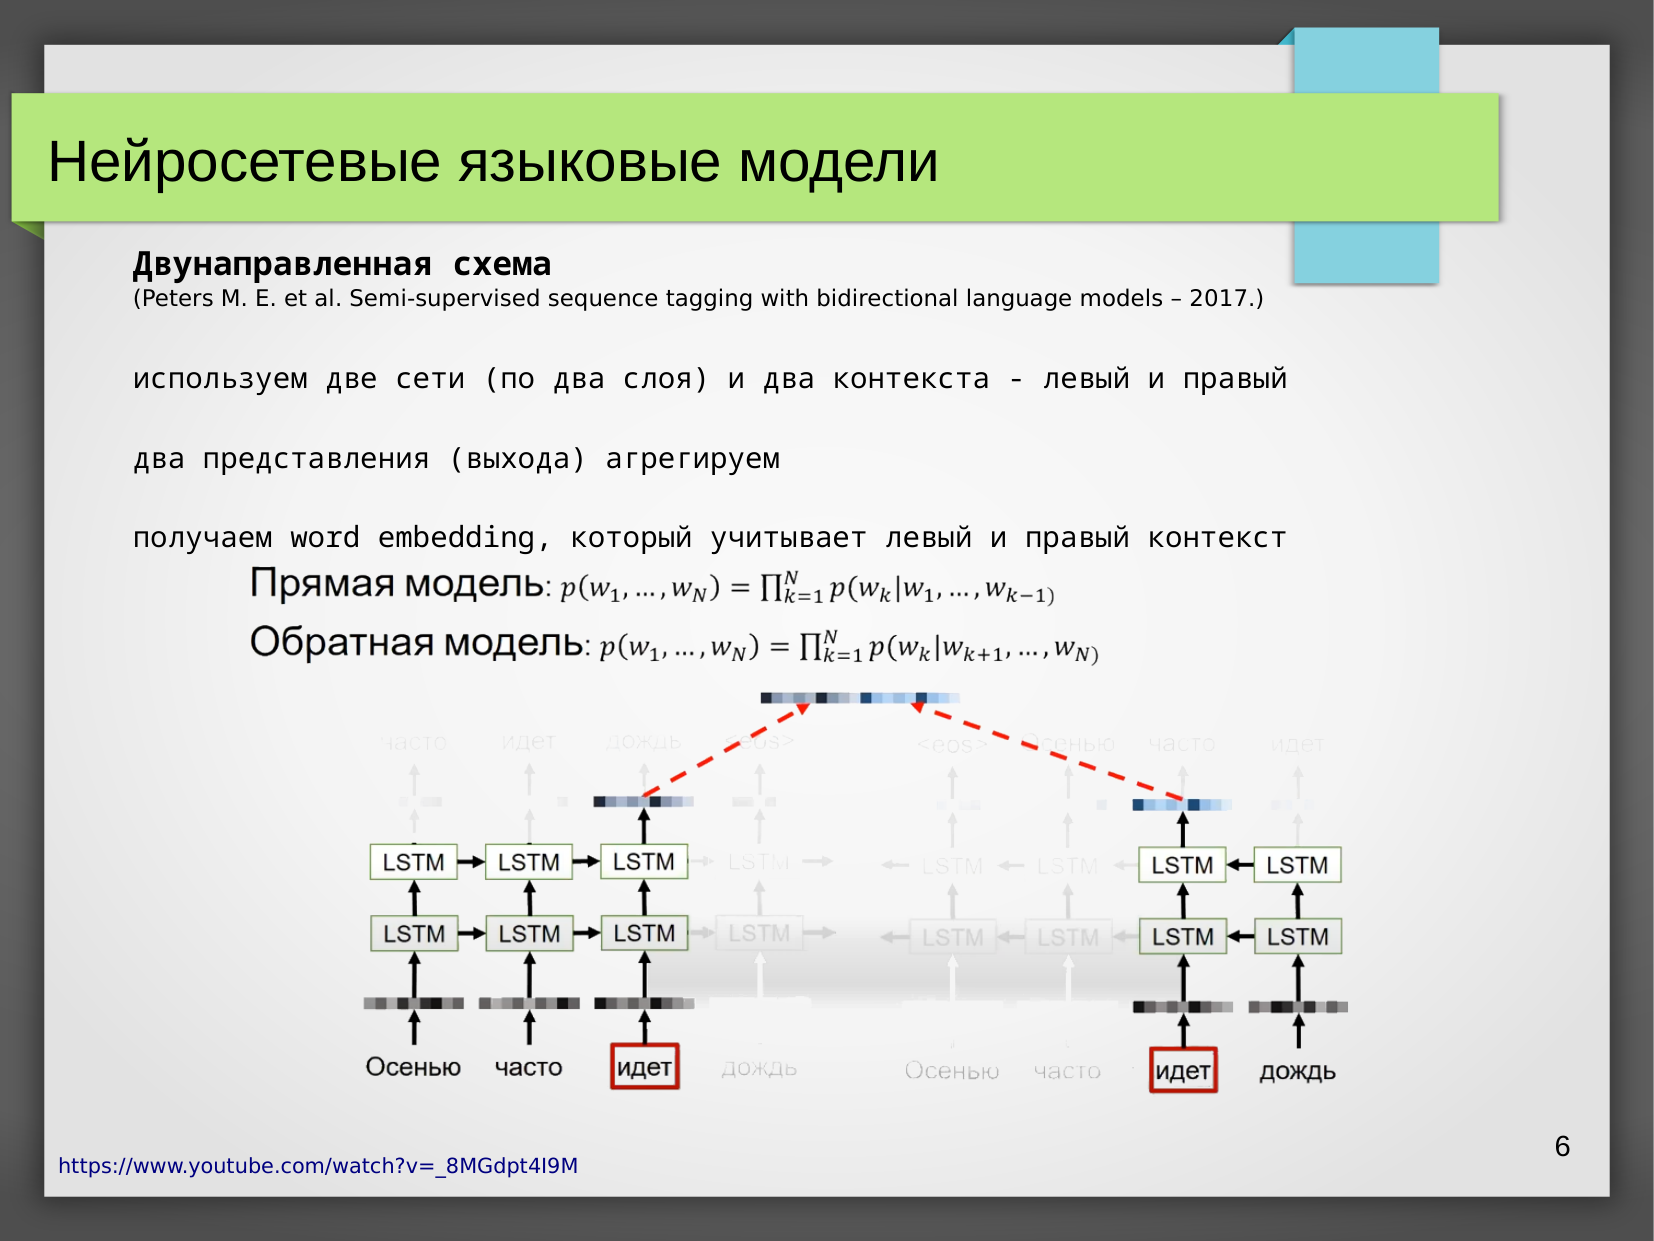

# Нейросетевые языковые модели
Двунаправленная схема
(Peters M. E. et al. Semi-supervised sequence tagging with bidirectional language models – 2017.)
используем две сети (по два слоя) и два контекста - левый и правый
два представления (выхода) агрегируем
получаем word embedding, который учитывает левый и правый контекст
6
https://www.youtube.com/watch?v=_8MGdpt4I9M